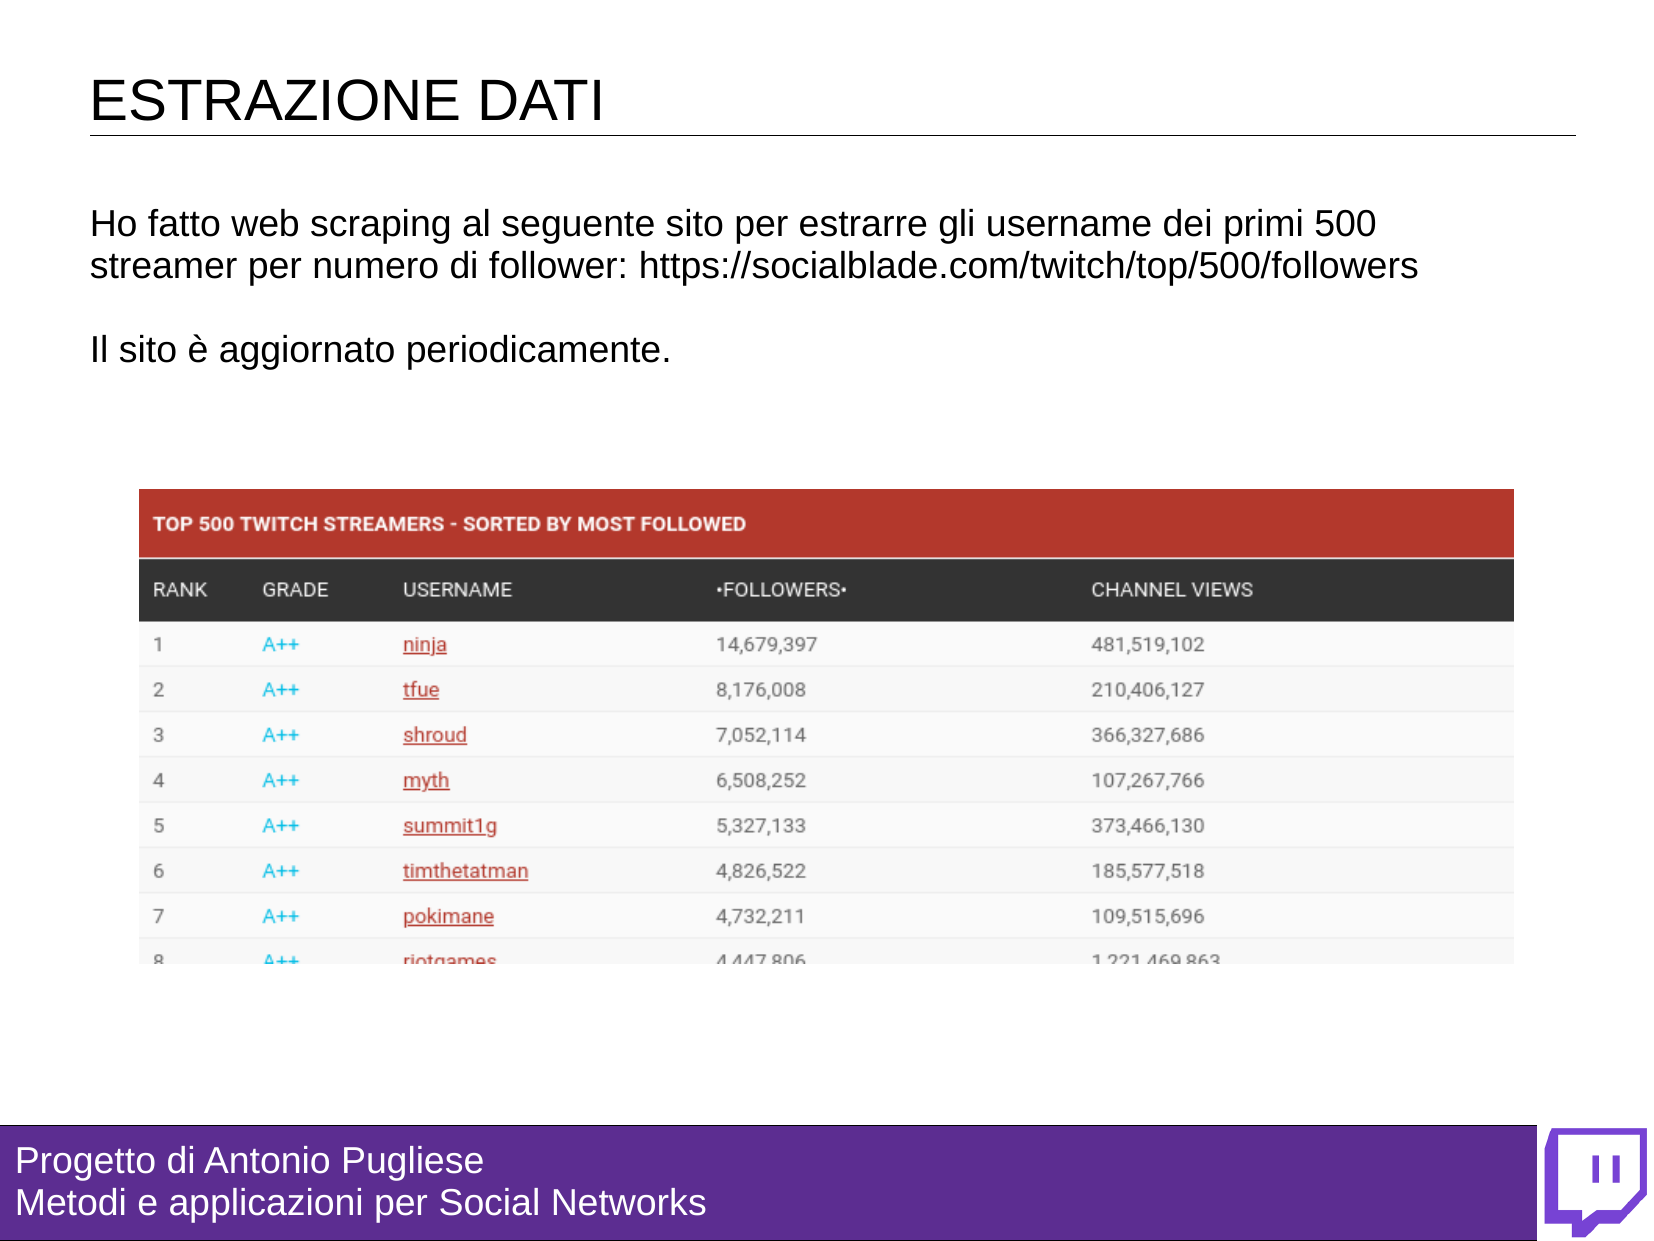

ESTRAZIONE DATI
Ho fatto web scraping al seguente sito per estrarre gli username dei primi 500 streamer per numero di follower: https://socialblade.com/twitch/top/500/followers
Il sito è aggiornato periodicamente.
Progetto di Antonio Pugliese
Metodi e applicazioni per Social Networks